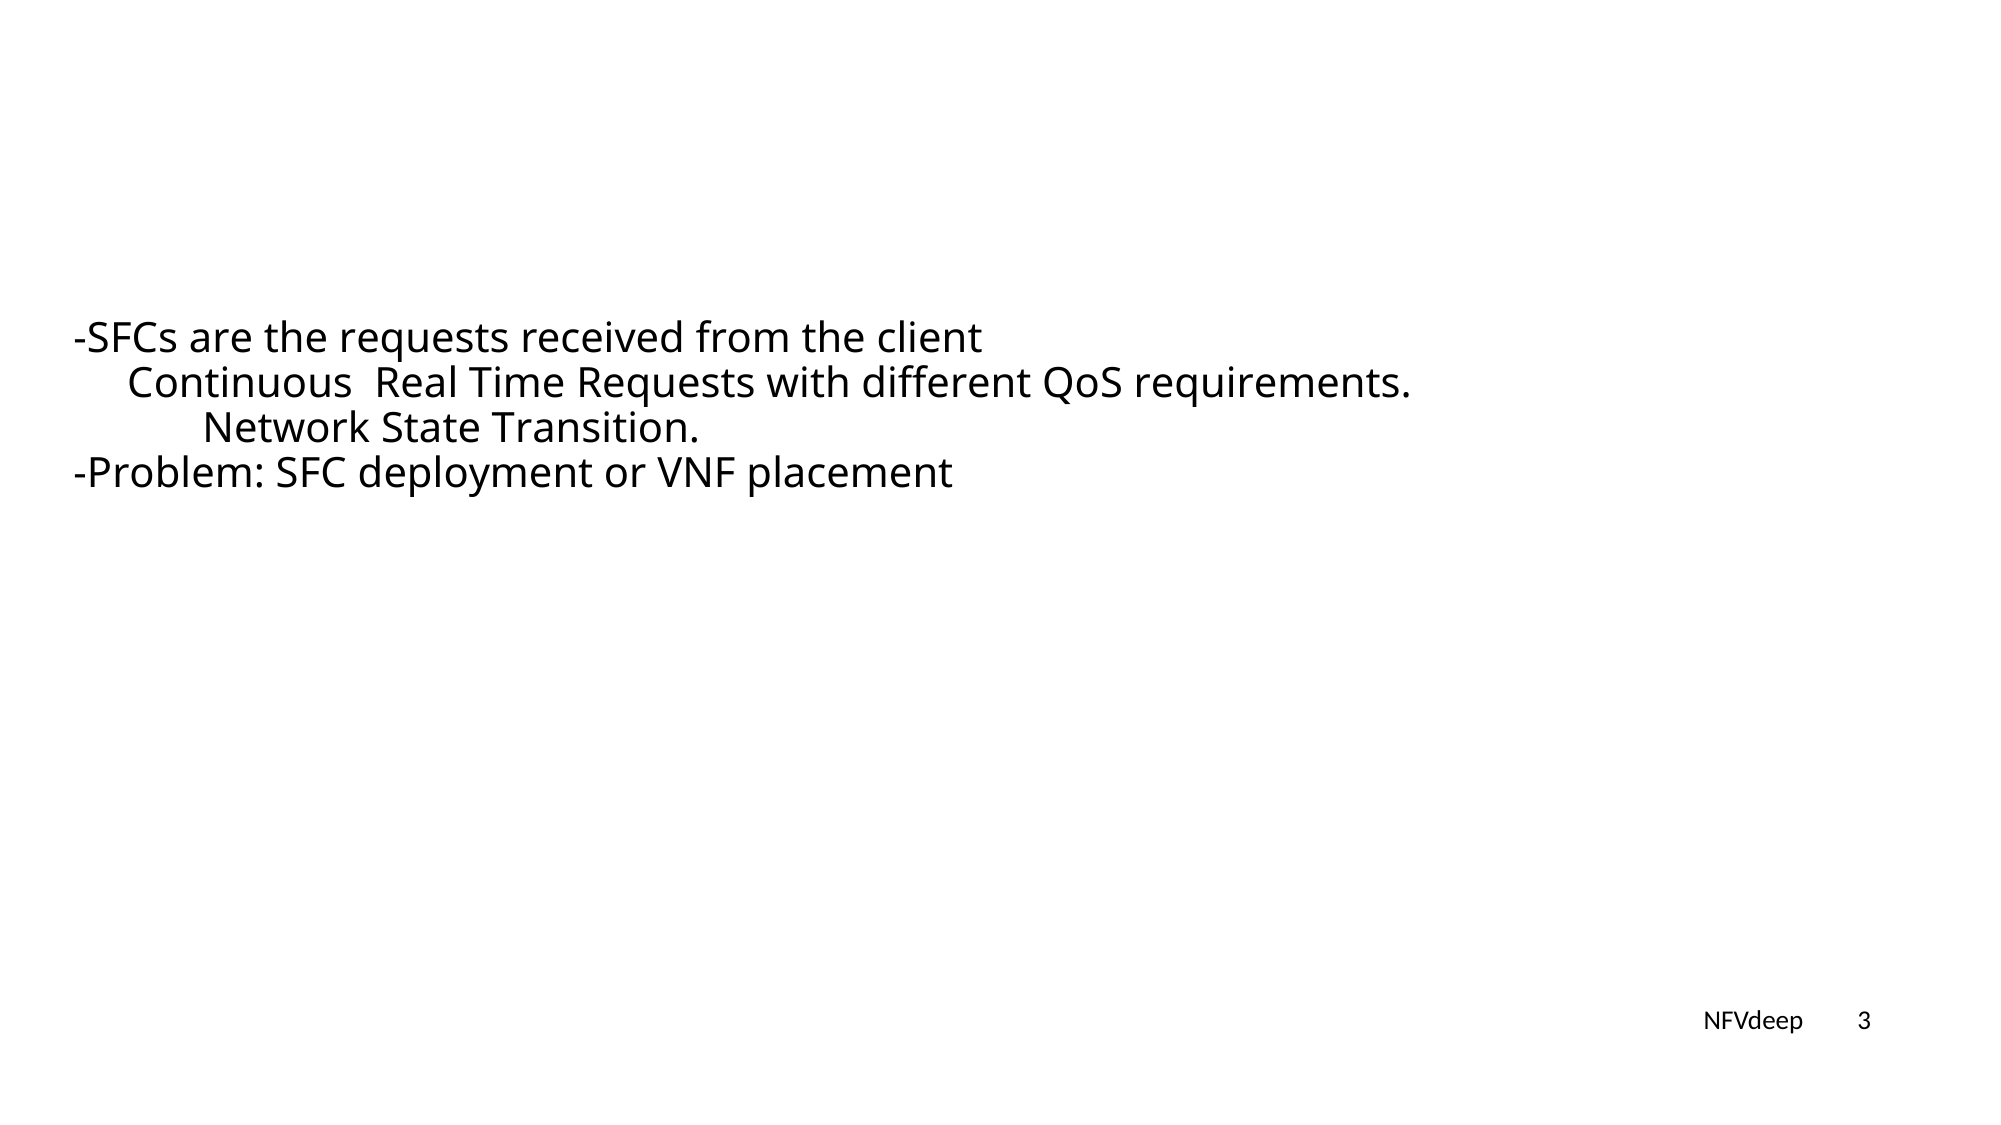

# -SFCs are the requests received from the client Continuous Real Time Requests with different QoS requirements. Network State Transition. -Problem: SFC deployment or VNF placement
 NFVdeep 3